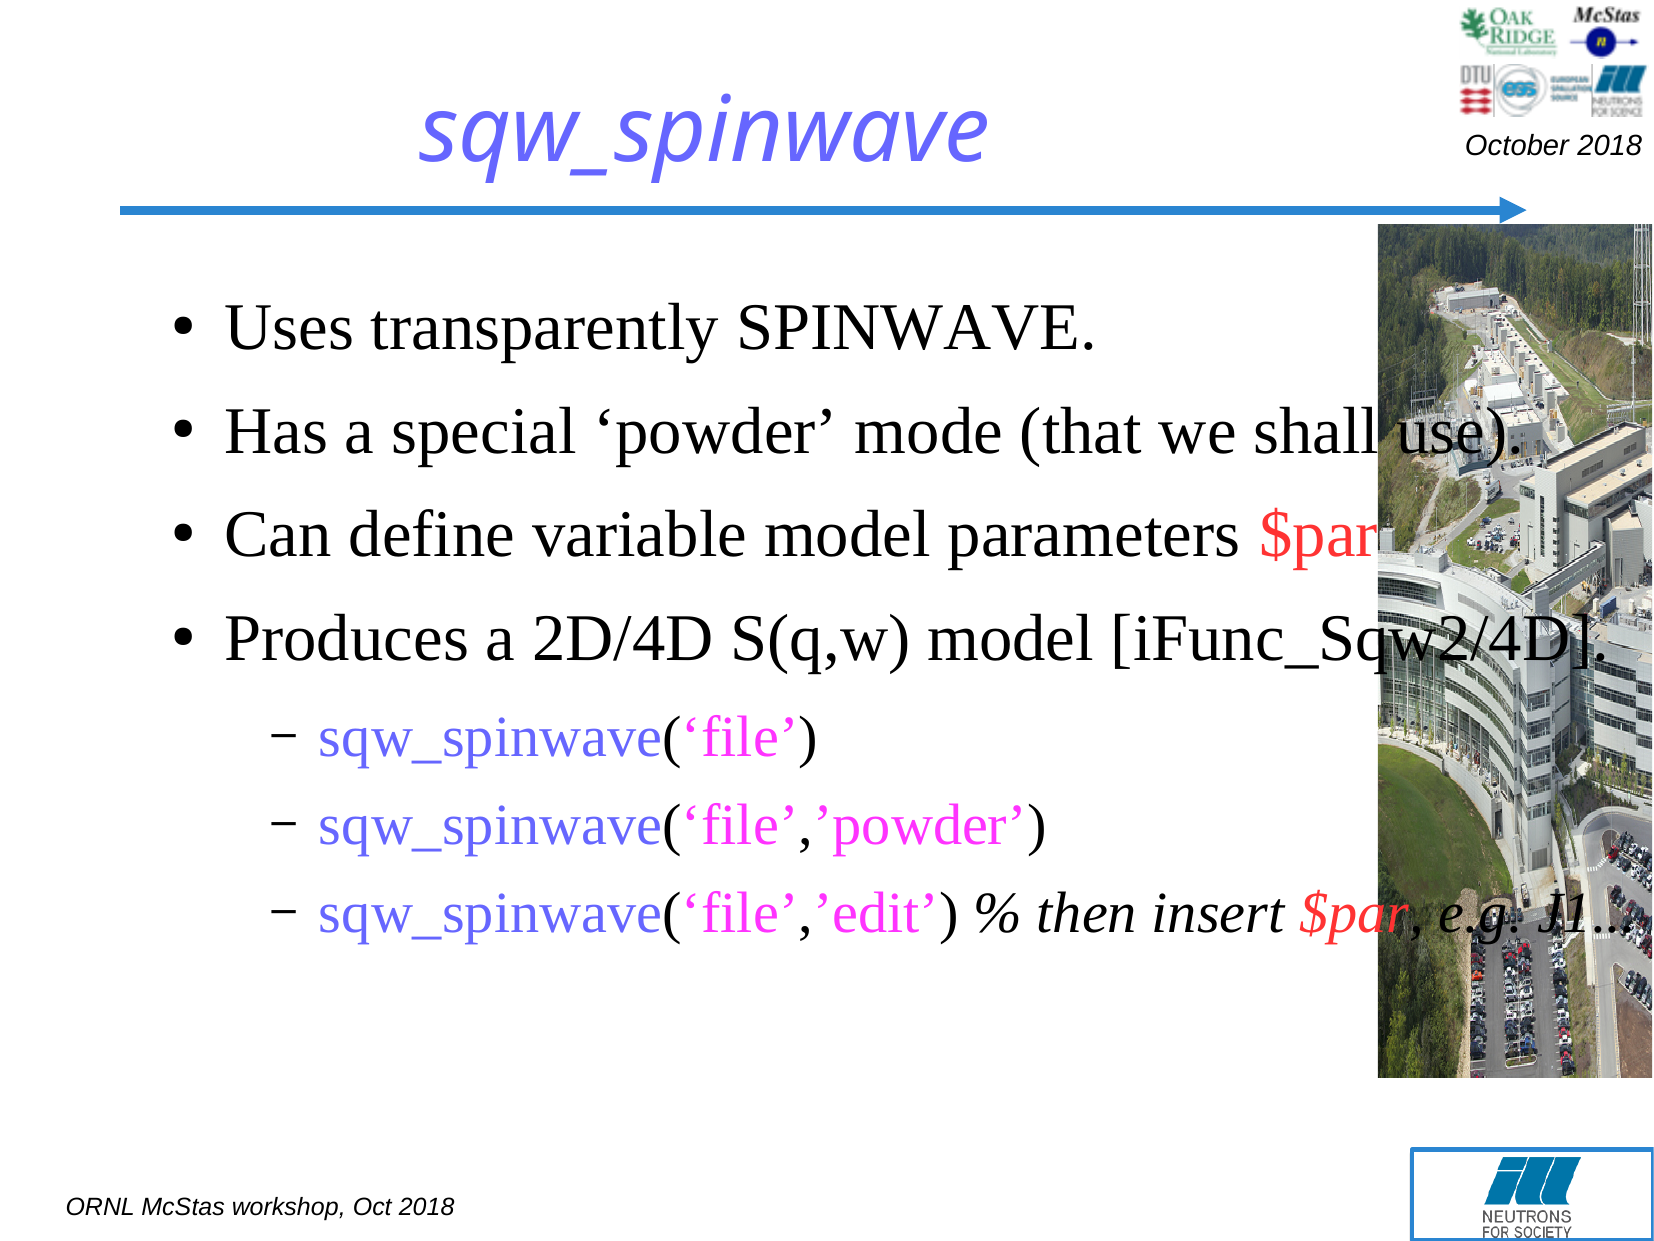

# sqw_spinwave
Uses transparently SPINWAVE.
Has a special ‘powder’ mode (that we shall use).
Can define variable model parameters $par
Produces a 2D/4D S(q,w) model [iFunc_Sqw2/4D].
sqw_spinwave(‘file’)
sqw_spinwave(‘file’,’powder’)
sqw_spinwave(‘file’,’edit’) % then insert $par, e.g. J1...